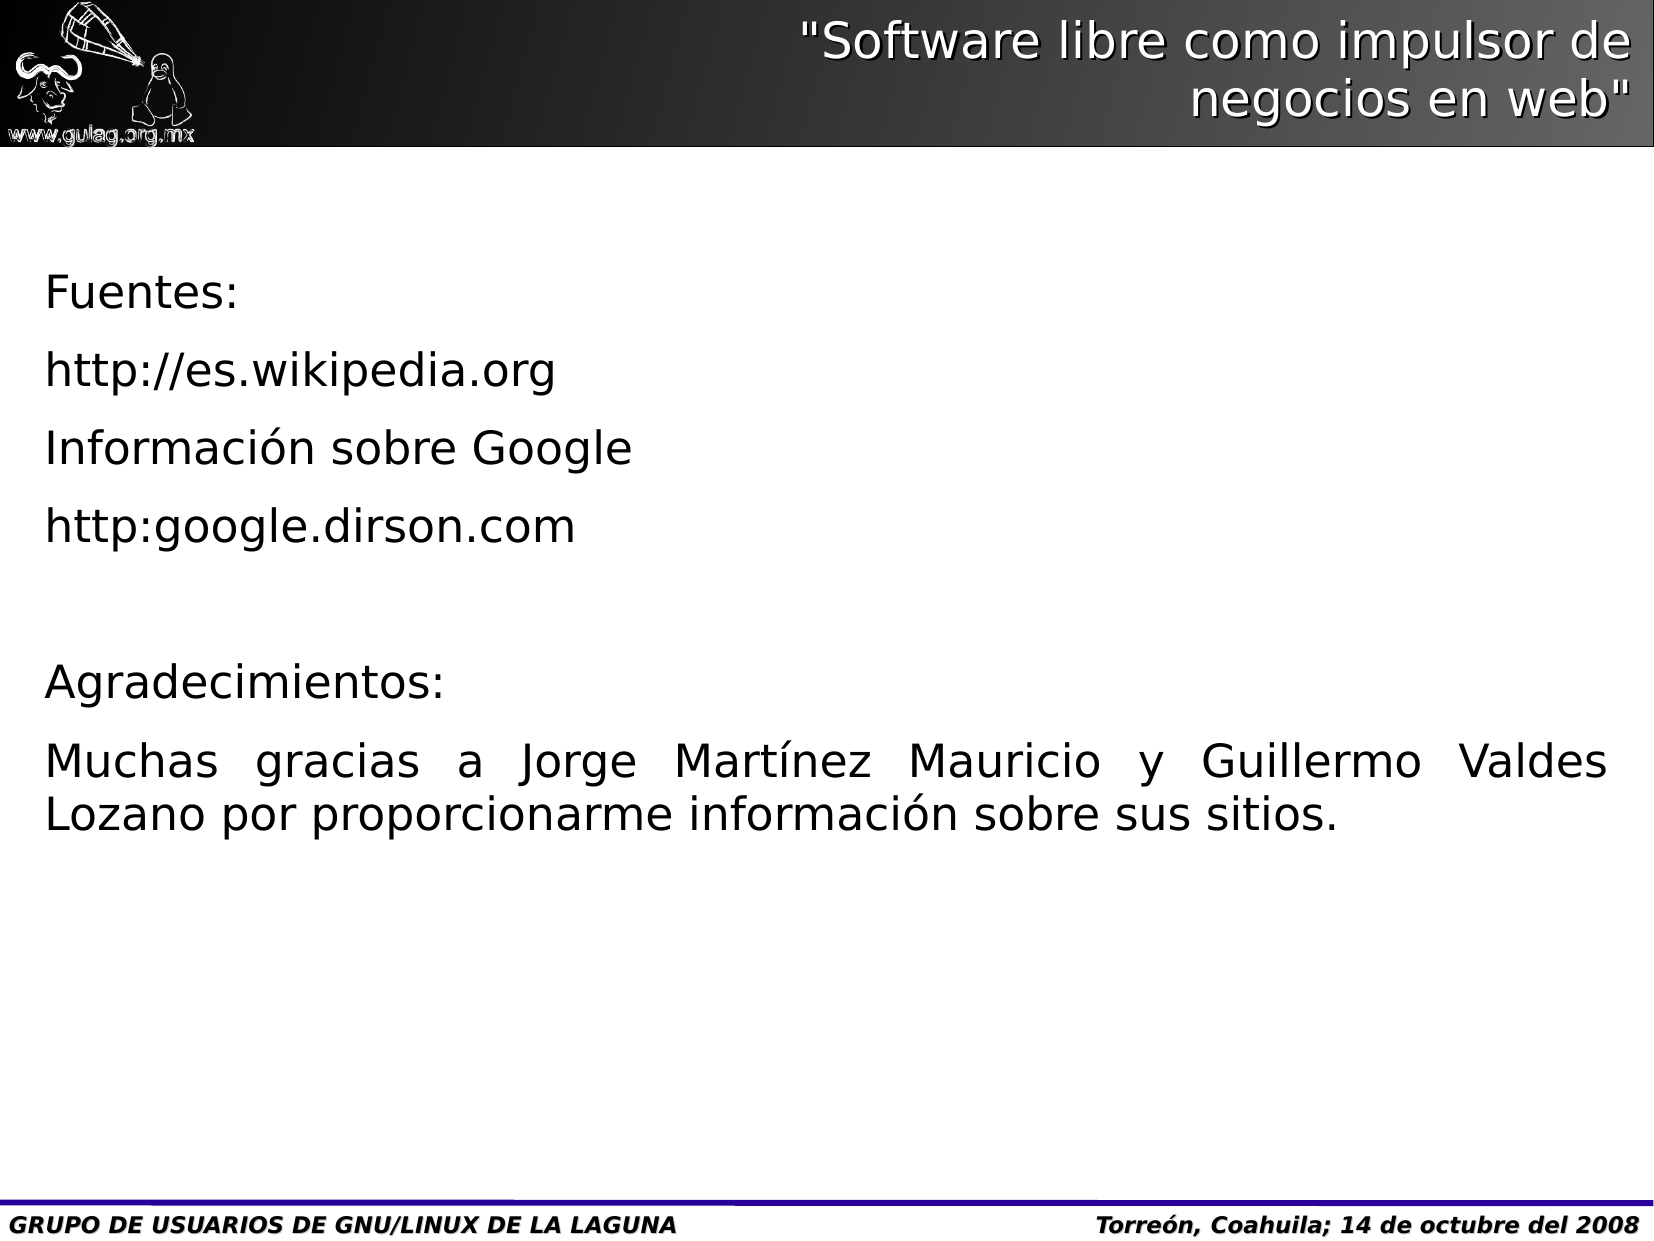

"Software libre como impulsor de negocios en web"
GRUPO DE USUARIOS DE GNU/LINUX DE LA LAGUNA
Torreón, Coahuila; 14 de octubre del 2008
Fuentes:
http://es.wikipedia.org
Información sobre Google
http:google.dirson.com
Agradecimientos:
Muchas gracias a Jorge Martínez Mauricio y Guillermo Valdes Lozano por proporcionarme información sobre sus sitios.